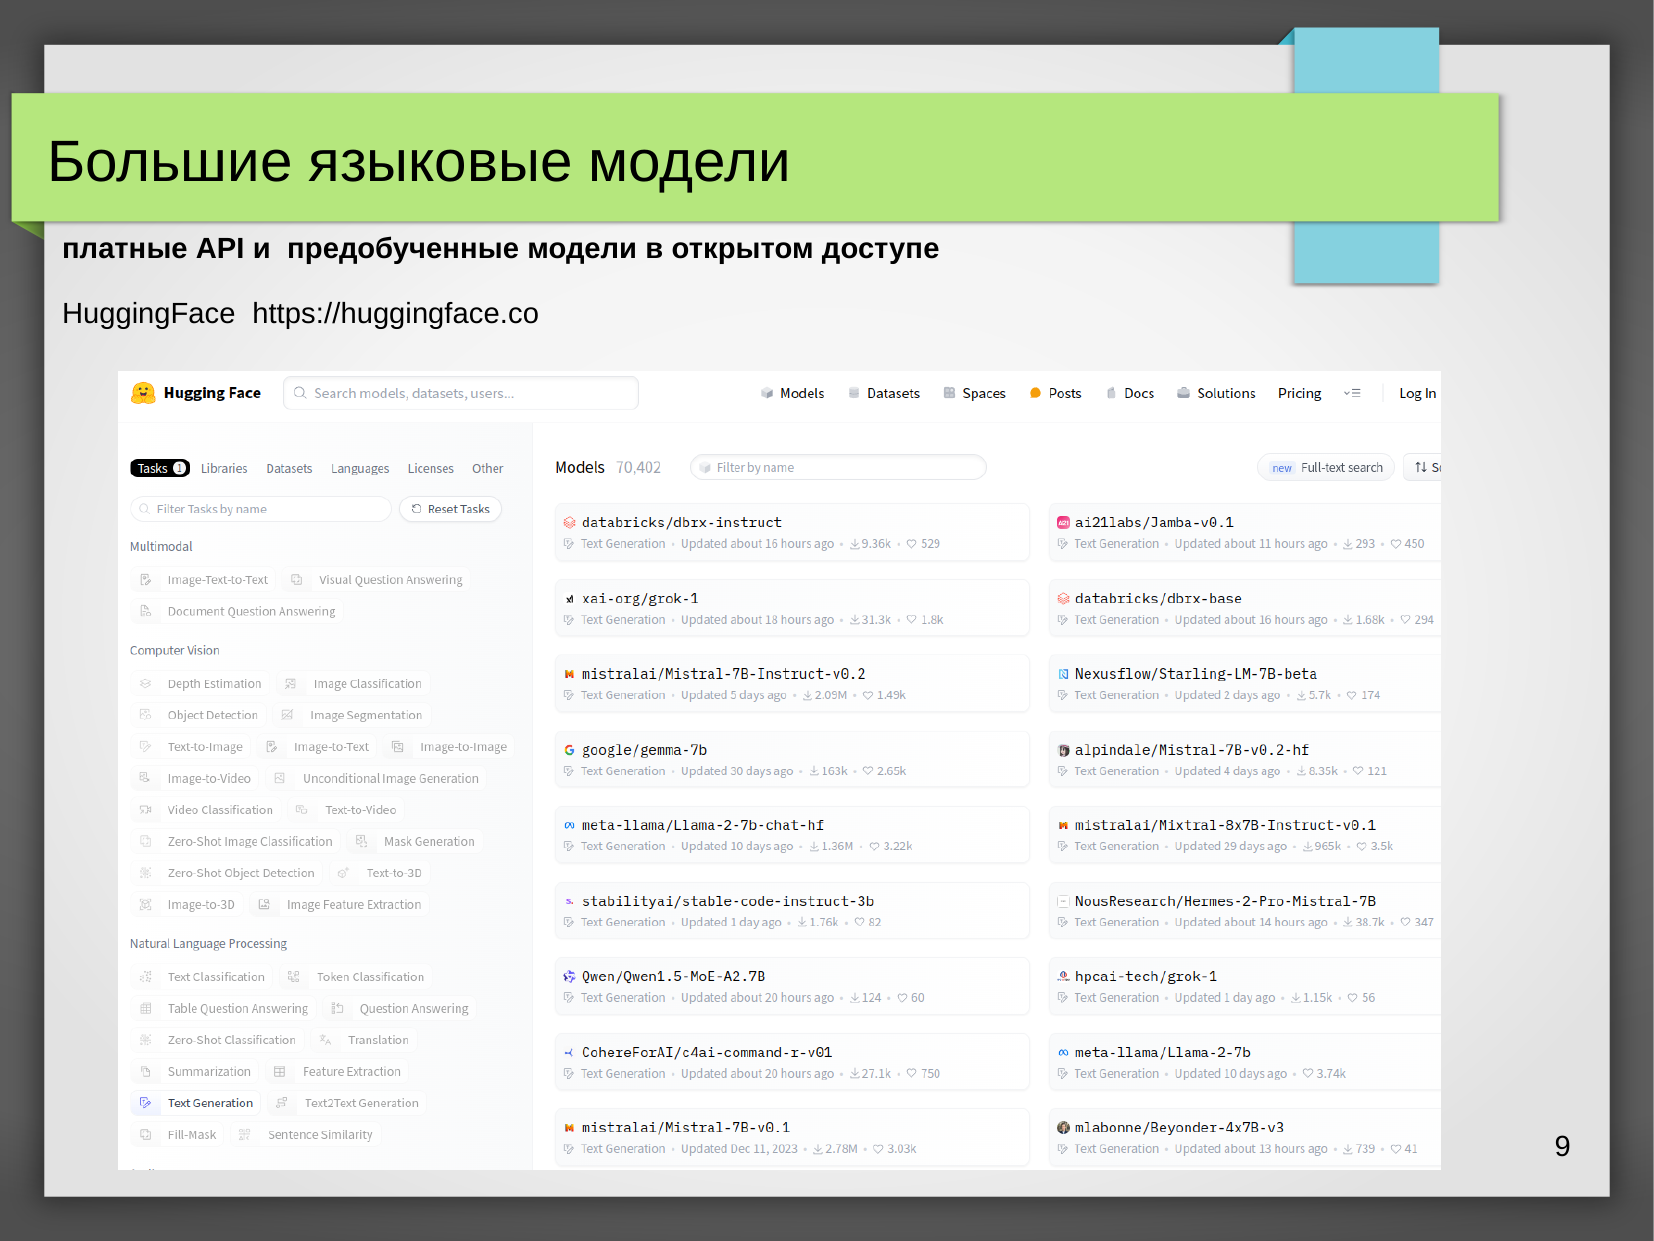

# Большие языковые модели
платные API и предобученные модели в открытом доступе
HuggingFace https://huggingface.co
9